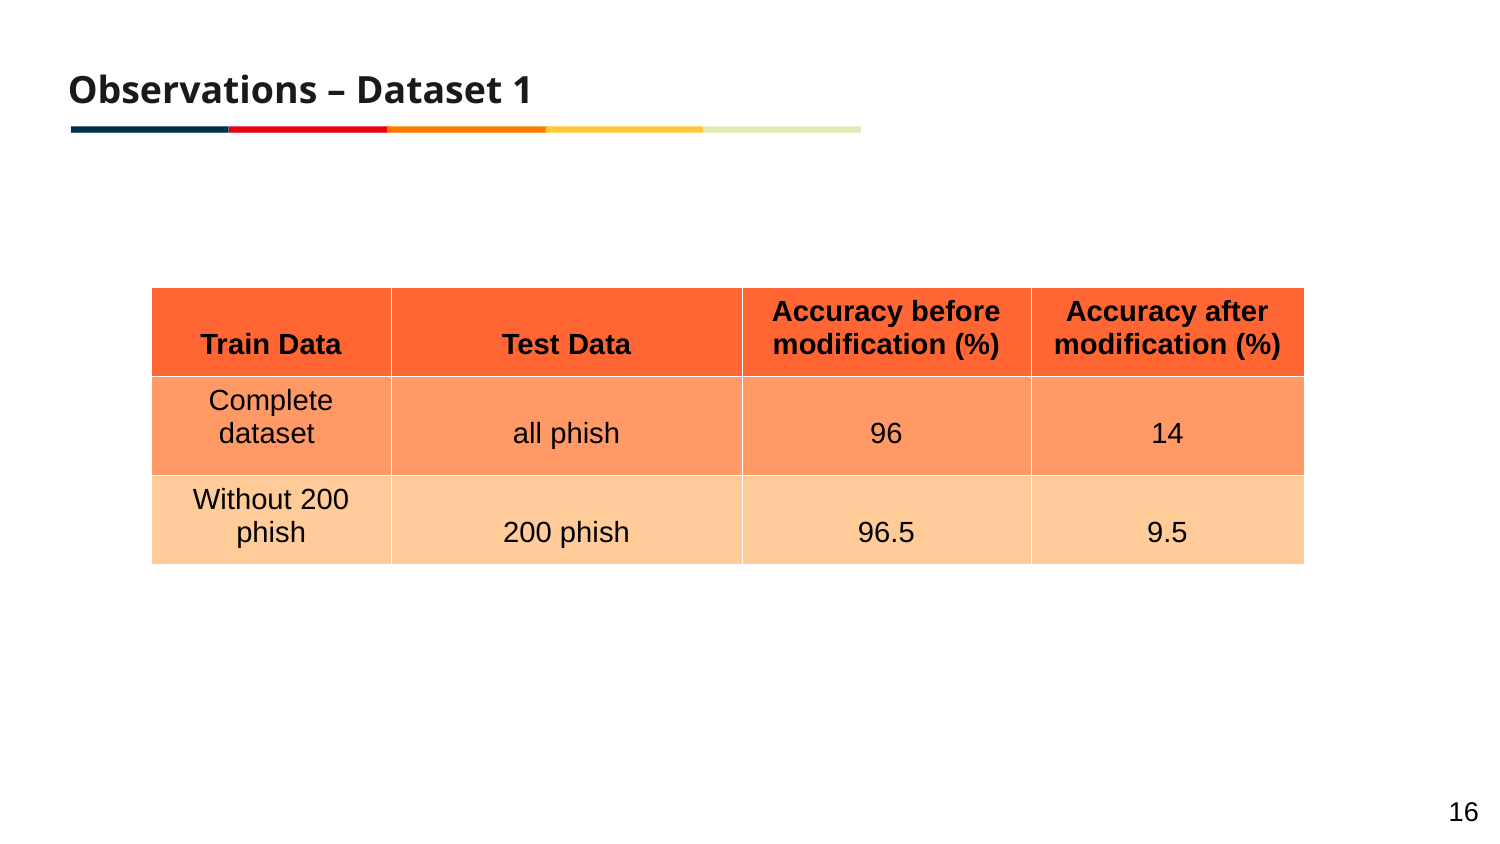

Observations – Dataset 1
| Train Data | Test Data | Accuracy before modification (%) | Accuracy after modification (%) |
| --- | --- | --- | --- |
| Complete dataset | all phish | 96 | 14 |
| Without 200 phish | 200 phish | 96.5 | 9.5 |